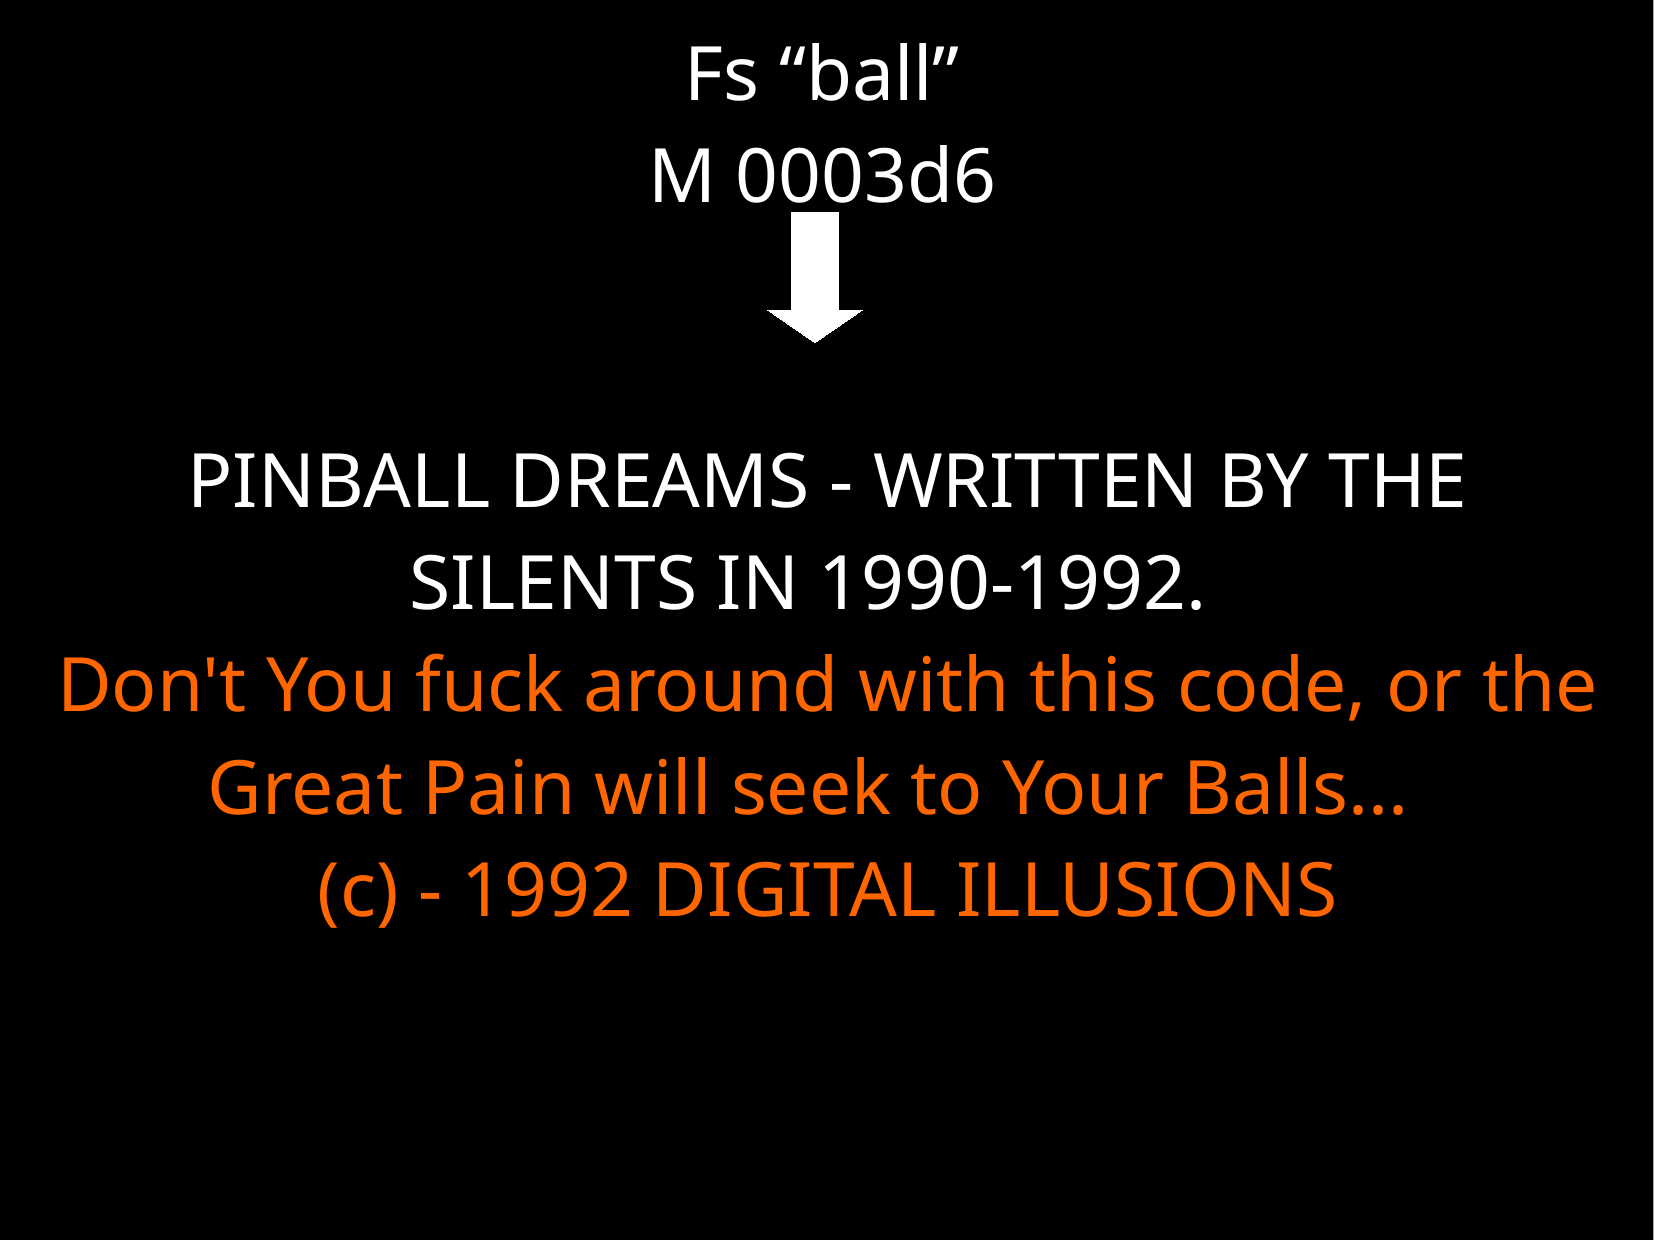

Fs “ball”
M 0003d6
PINBALL DREAMS - WRITTEN BY THE SILENTS IN 1990-1992.
Don't You fuck around with this code, or the Great Pain will seek to Your Balls...
(c) - 1992 DIGITAL ILLUSIONS